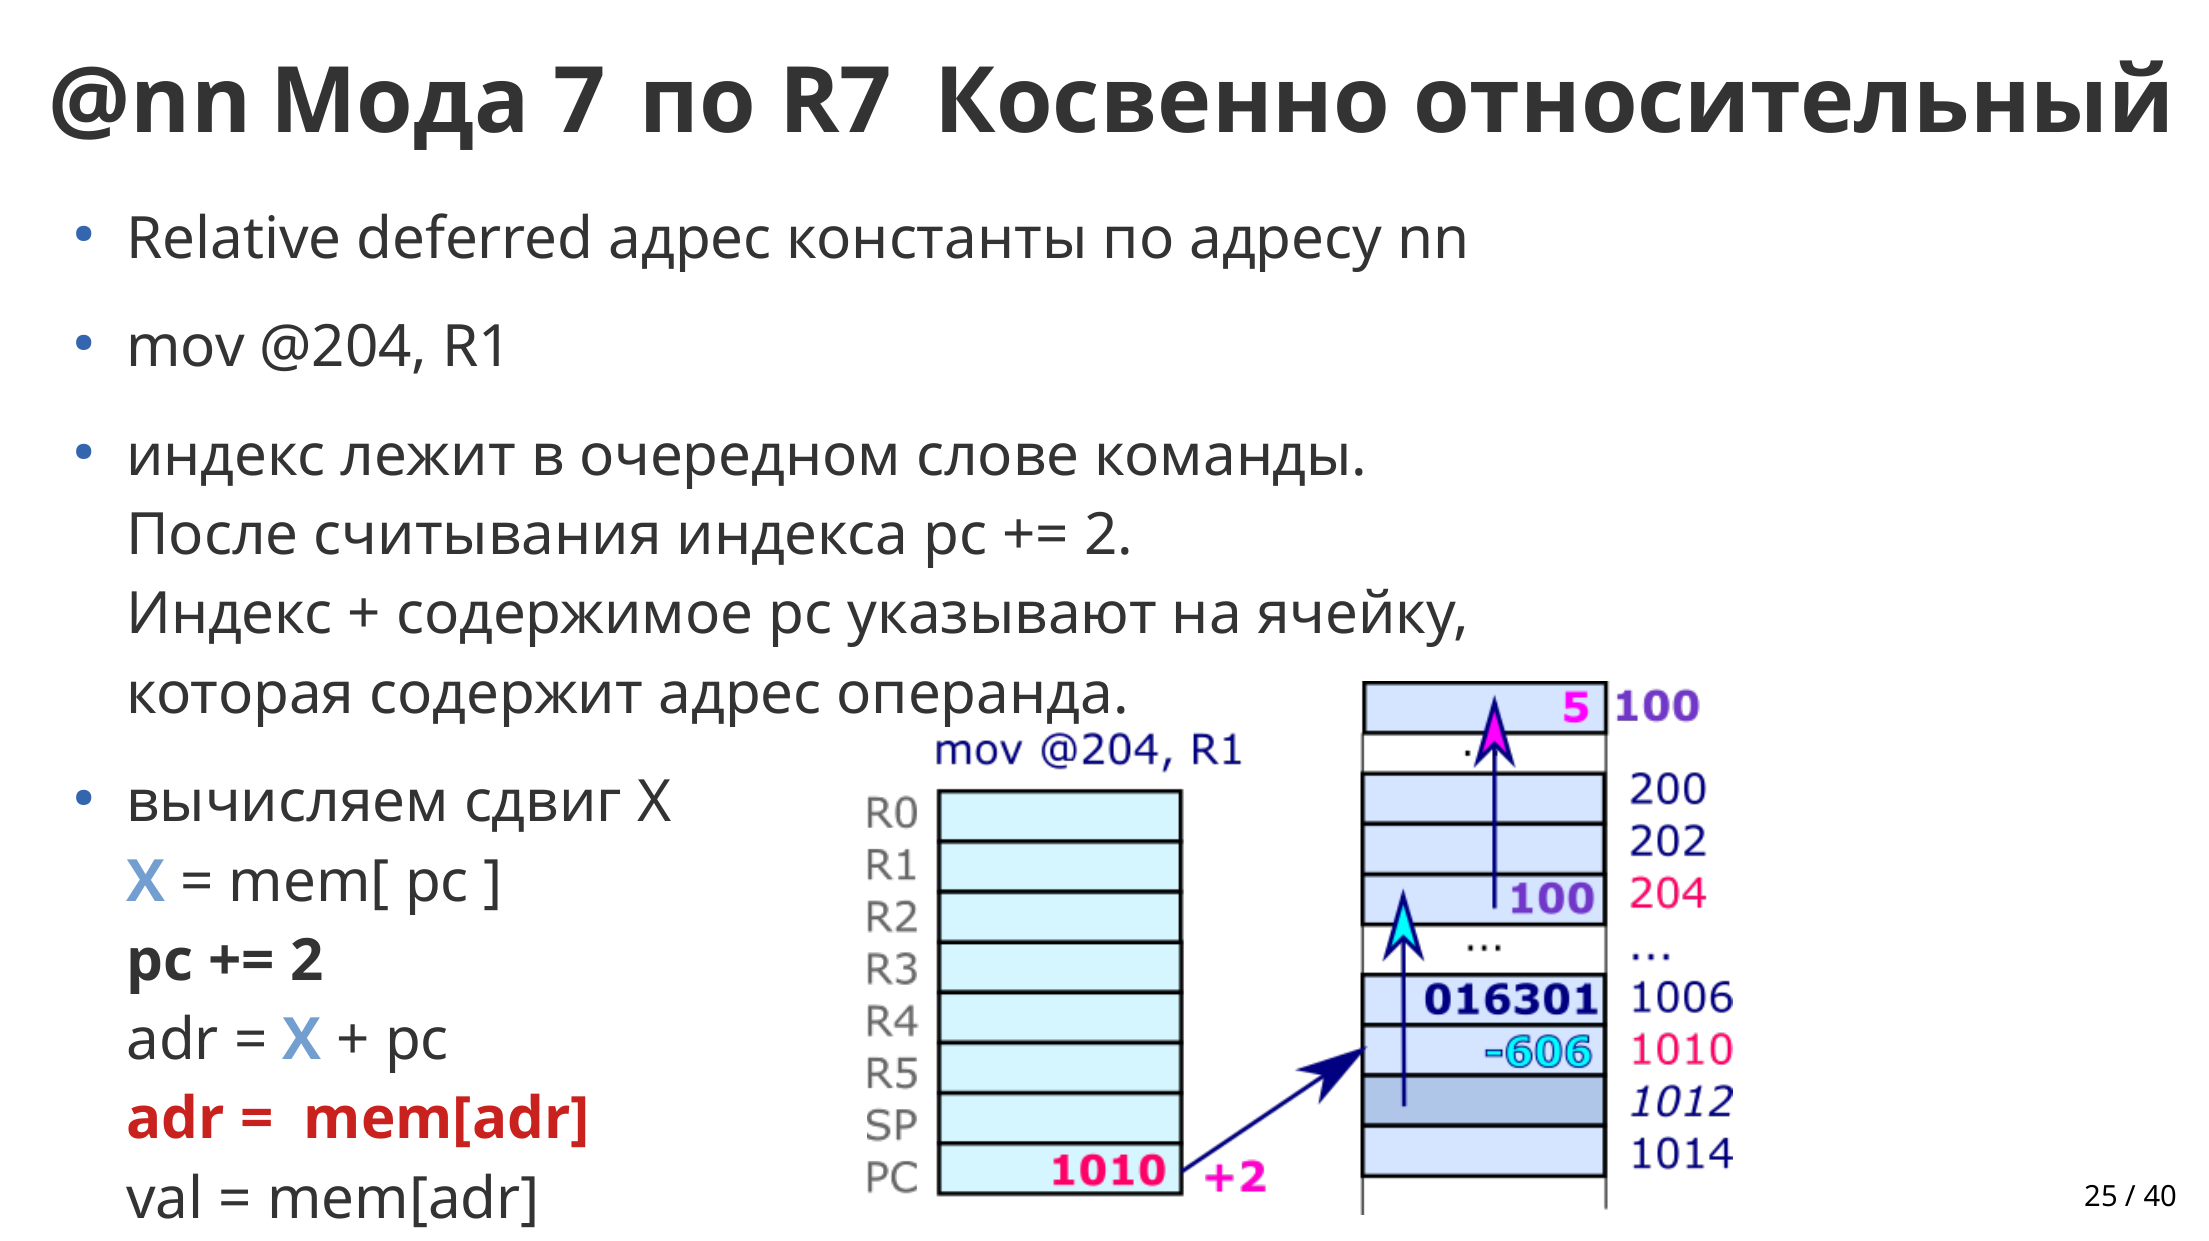

# @nn	Мода 7 	по R7	Косвенно относительный
Relative deferred адрес константы по адресу nn
mov @204, R1
индекс лежит в очередном слове команды.
После считывания индекса pc += 2.
Индекс + содержимое pc указывают на ячейку, которая содержит адрес операнда.
вычисляем сдвиг Х
X = mem[ pc ]
pc += 2
adr = X + pc
adr = mem[adr]
val = mem[adr]
25